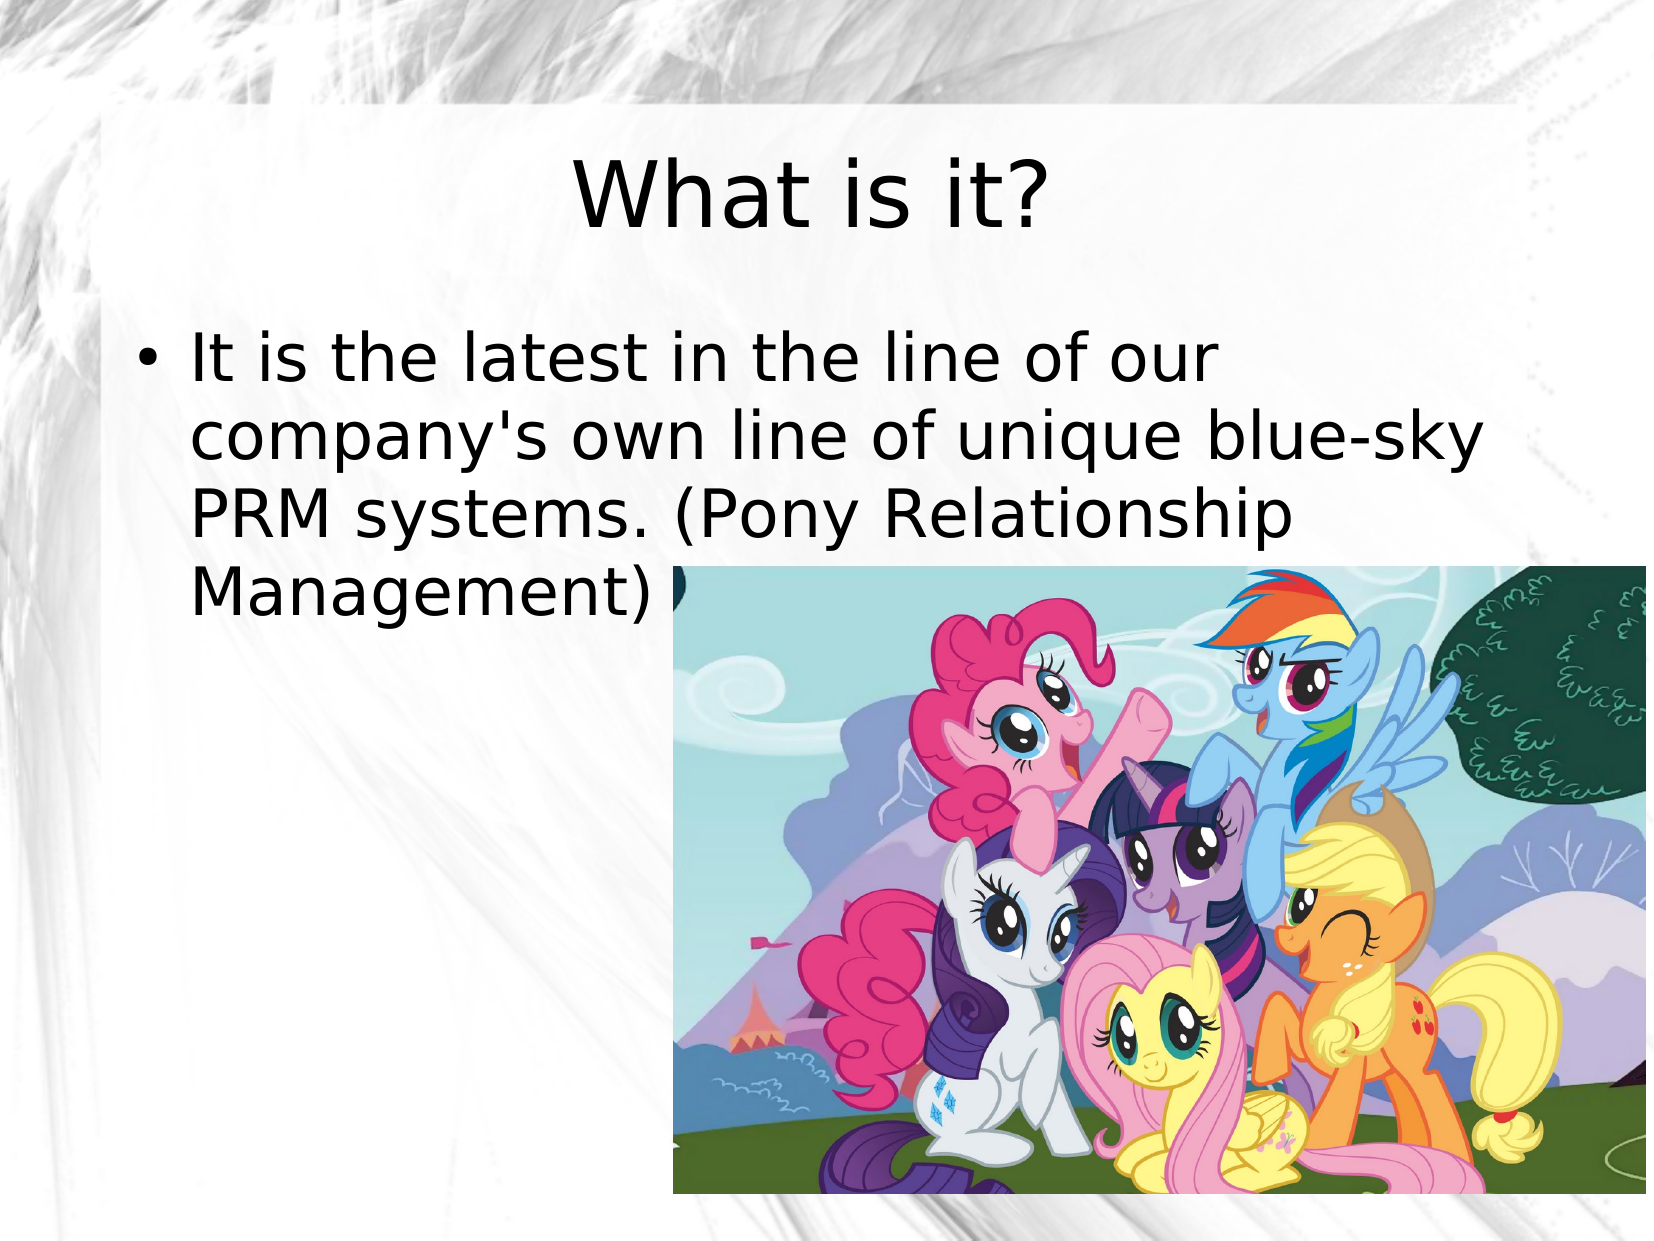

# What is it?
It is the latest in the line of our company's own line of unique blue-sky PRM systems. (Pony Relationship Management)
@robashton